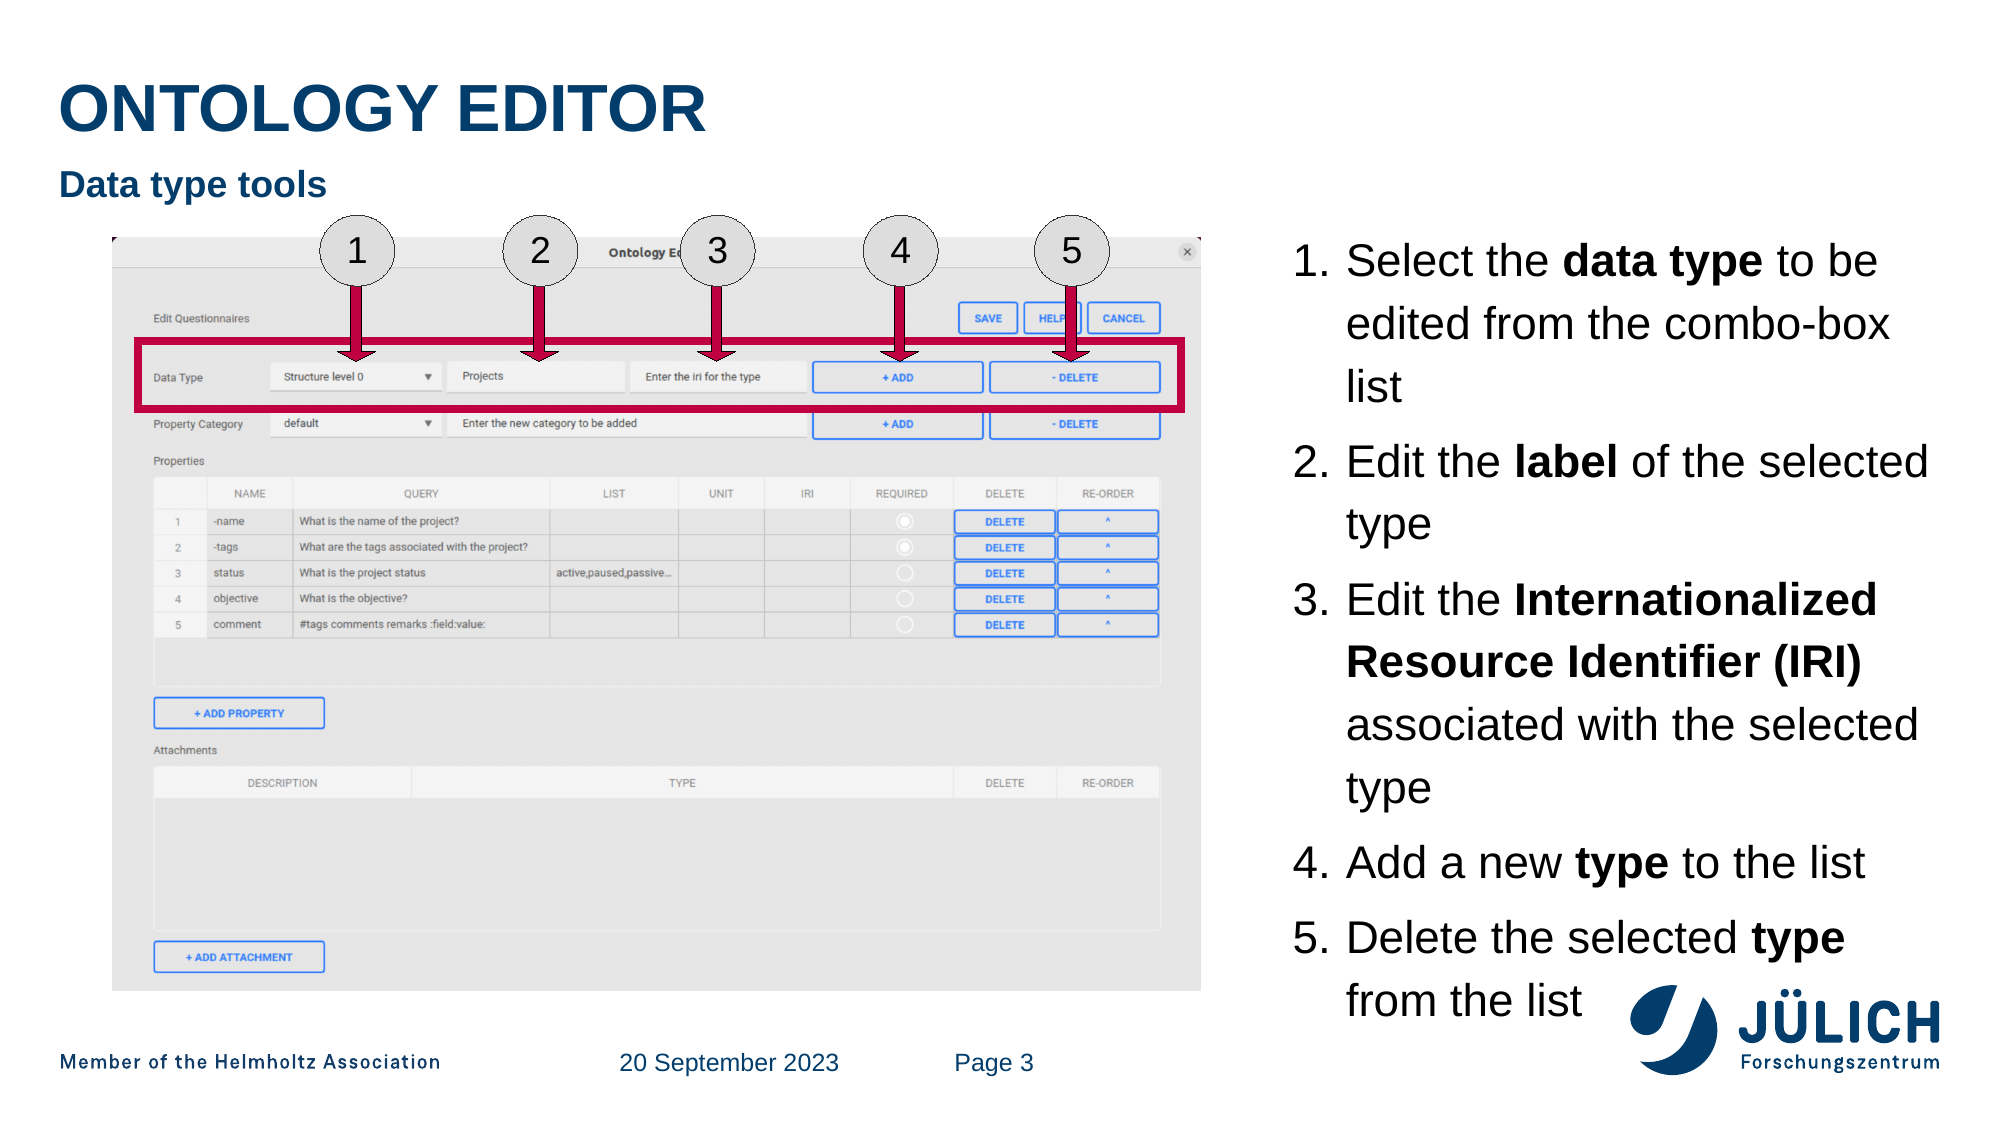

# Ontology Editor
Data type tools
1
2
3
4
5
Select the data type to be edited from the combo-box list
Edit the label of the selected type
Edit the Internationalized Resource Identifier (IRI) associated with the selected type
Add a new type to the list
Delete the selected type from the list
20 September 2023
Page